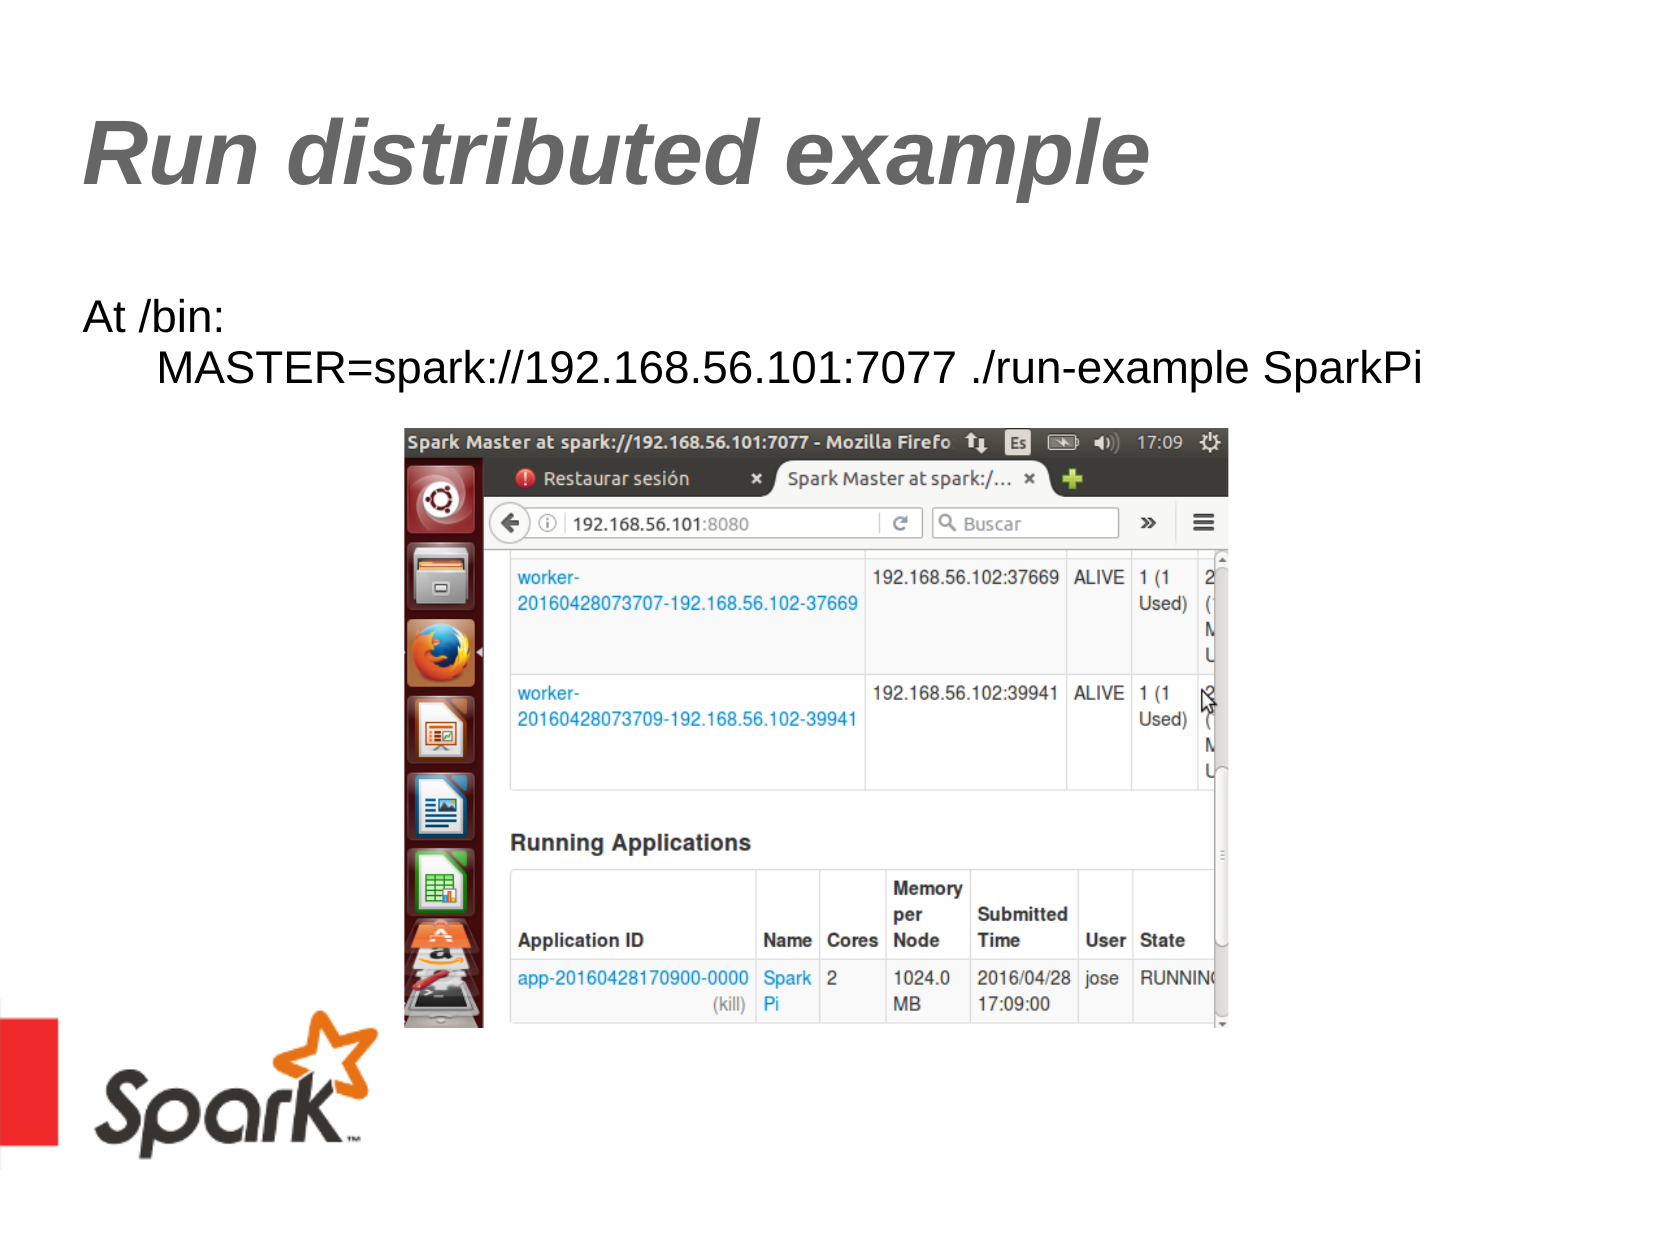

# Run distributed example
At /bin:
	MASTER=spark://192.168.56.101:7077 ./run-example SparkPi